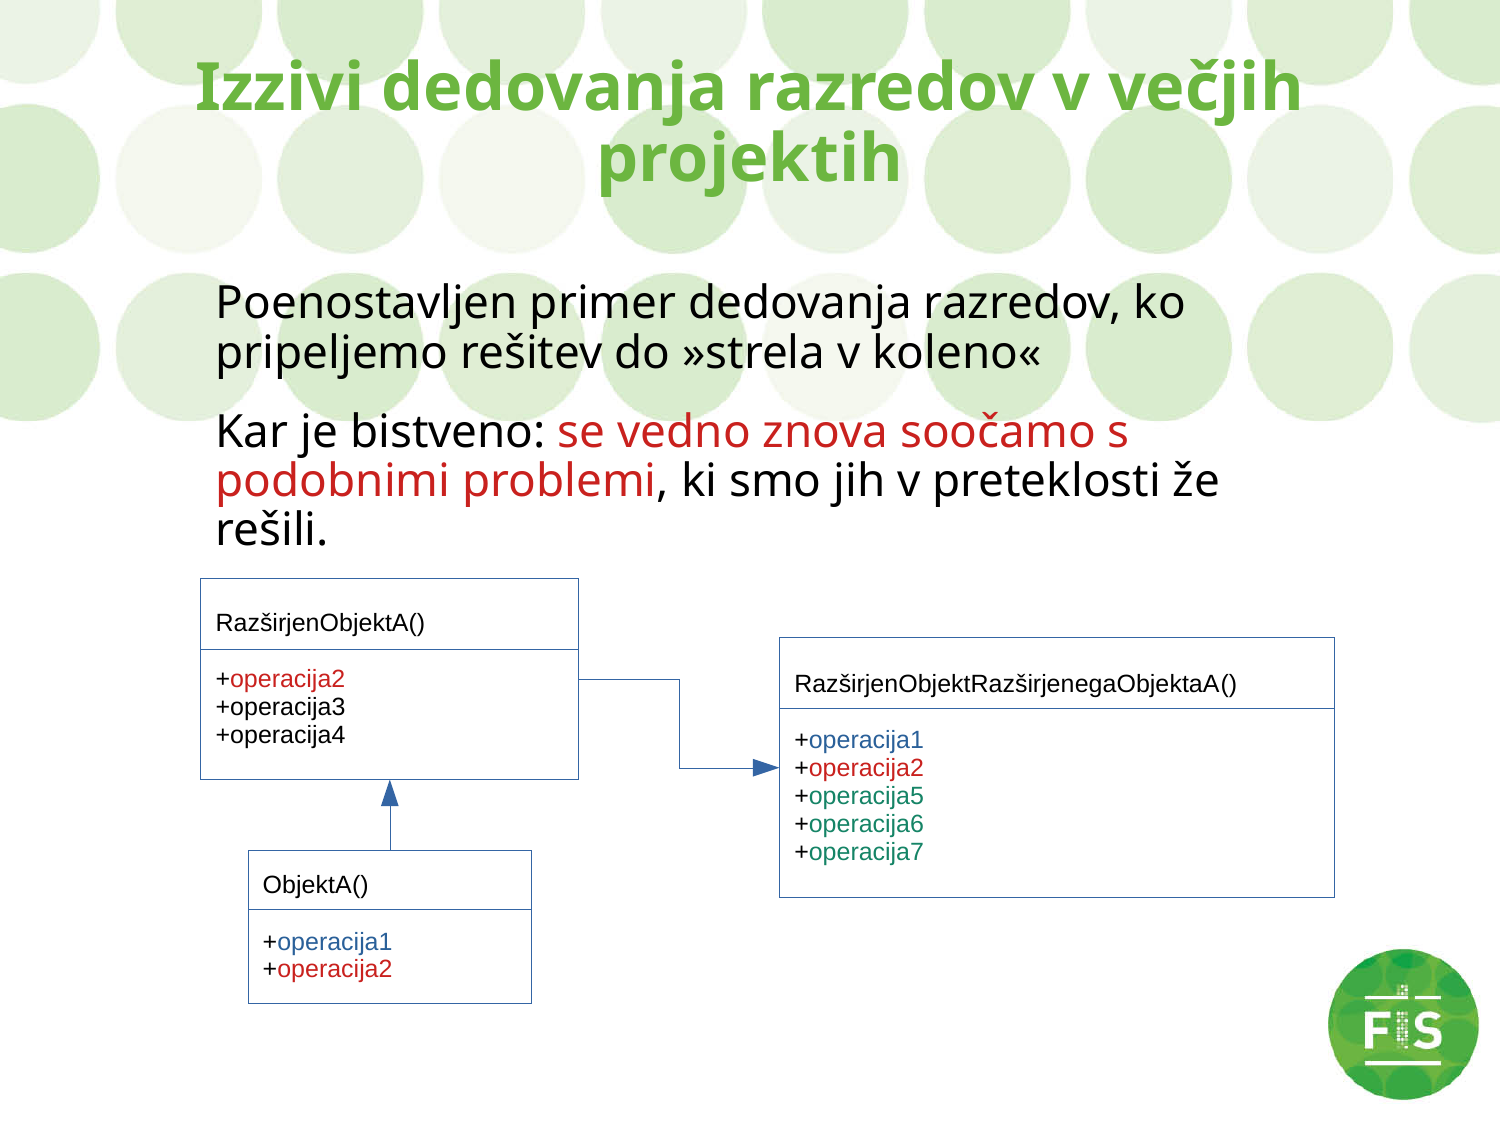

# Izzivi dedovanja razredov v večjih projektih
Poenostavljen primer dedovanja razredov, ko pripeljemo rešitev do »strela v koleno«
Kar je bistveno: se vedno znova soočamo s podobnimi problemi, ki smo jih v preteklosti že rešili.
RazširjenObjektA()
+operacija2
+operacija3
+operacija4
RazširjenObjektRazširjenegaObjektaA()
+operacija1
+operacija2
+operacija5
+operacija6
+operacija7
ObjektA()
+operacija1
+operacija2